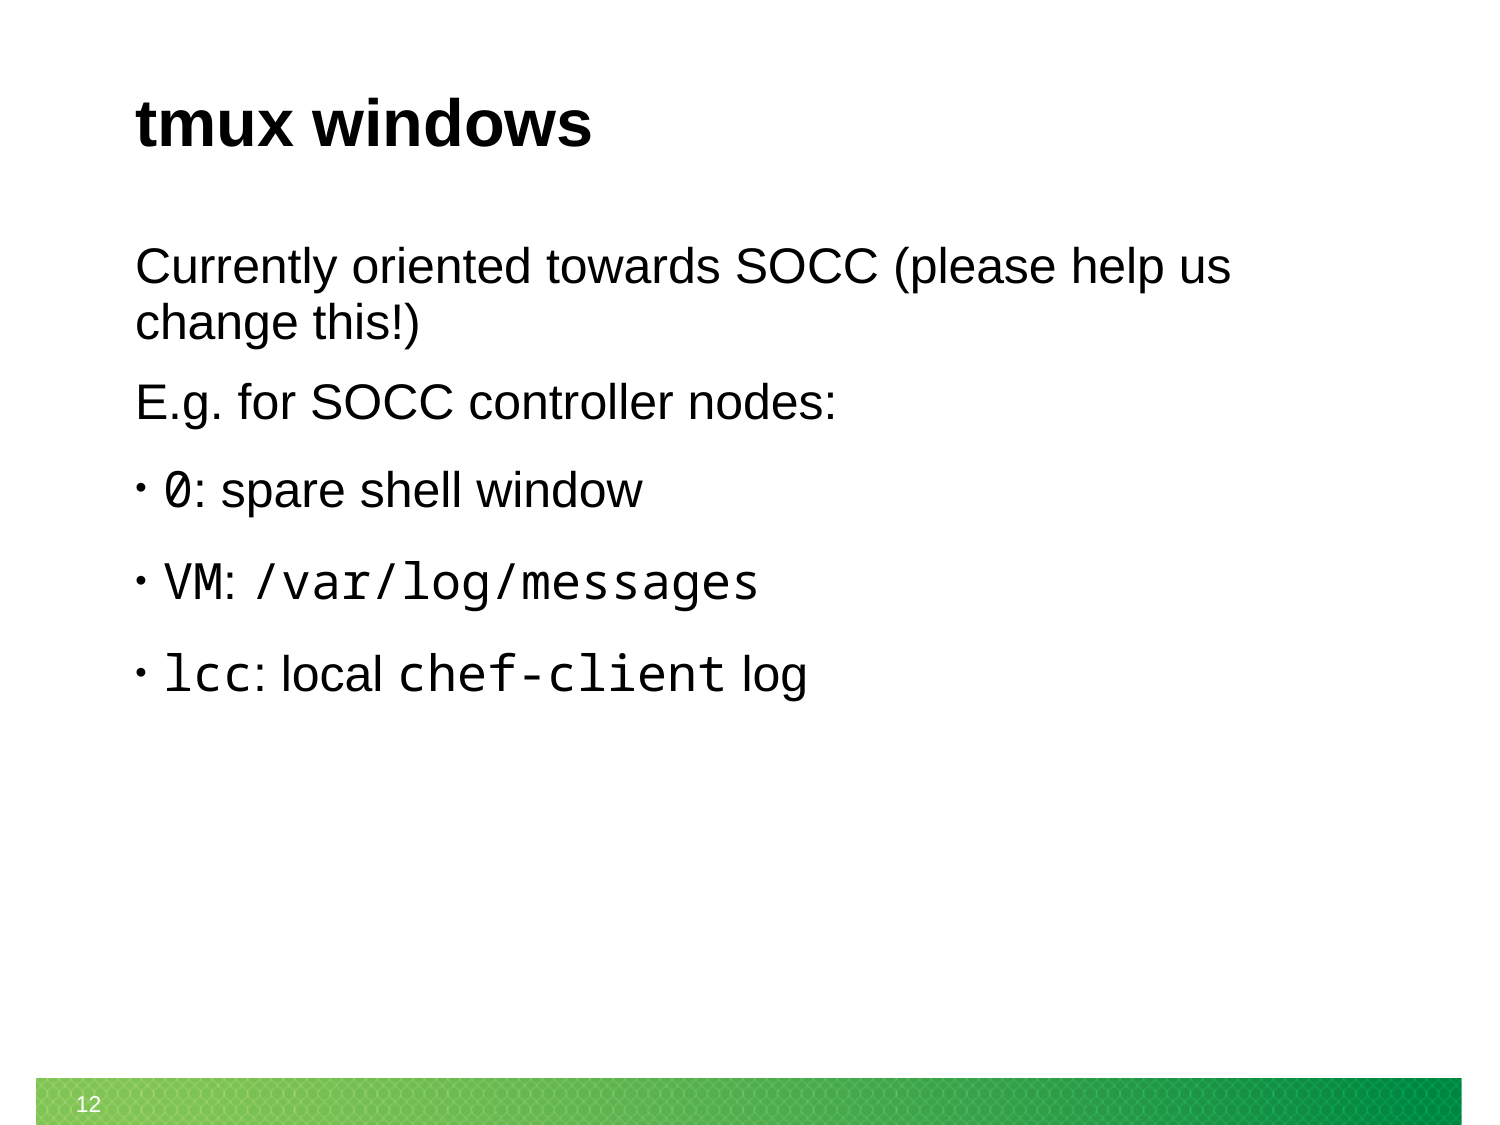

# tmux windows
Currently oriented towards SOCC (please help us change this!)
E.g. for SOCC controller nodes:
0: spare shell window
VM: /var/log/messages
lcc: local chef-client log